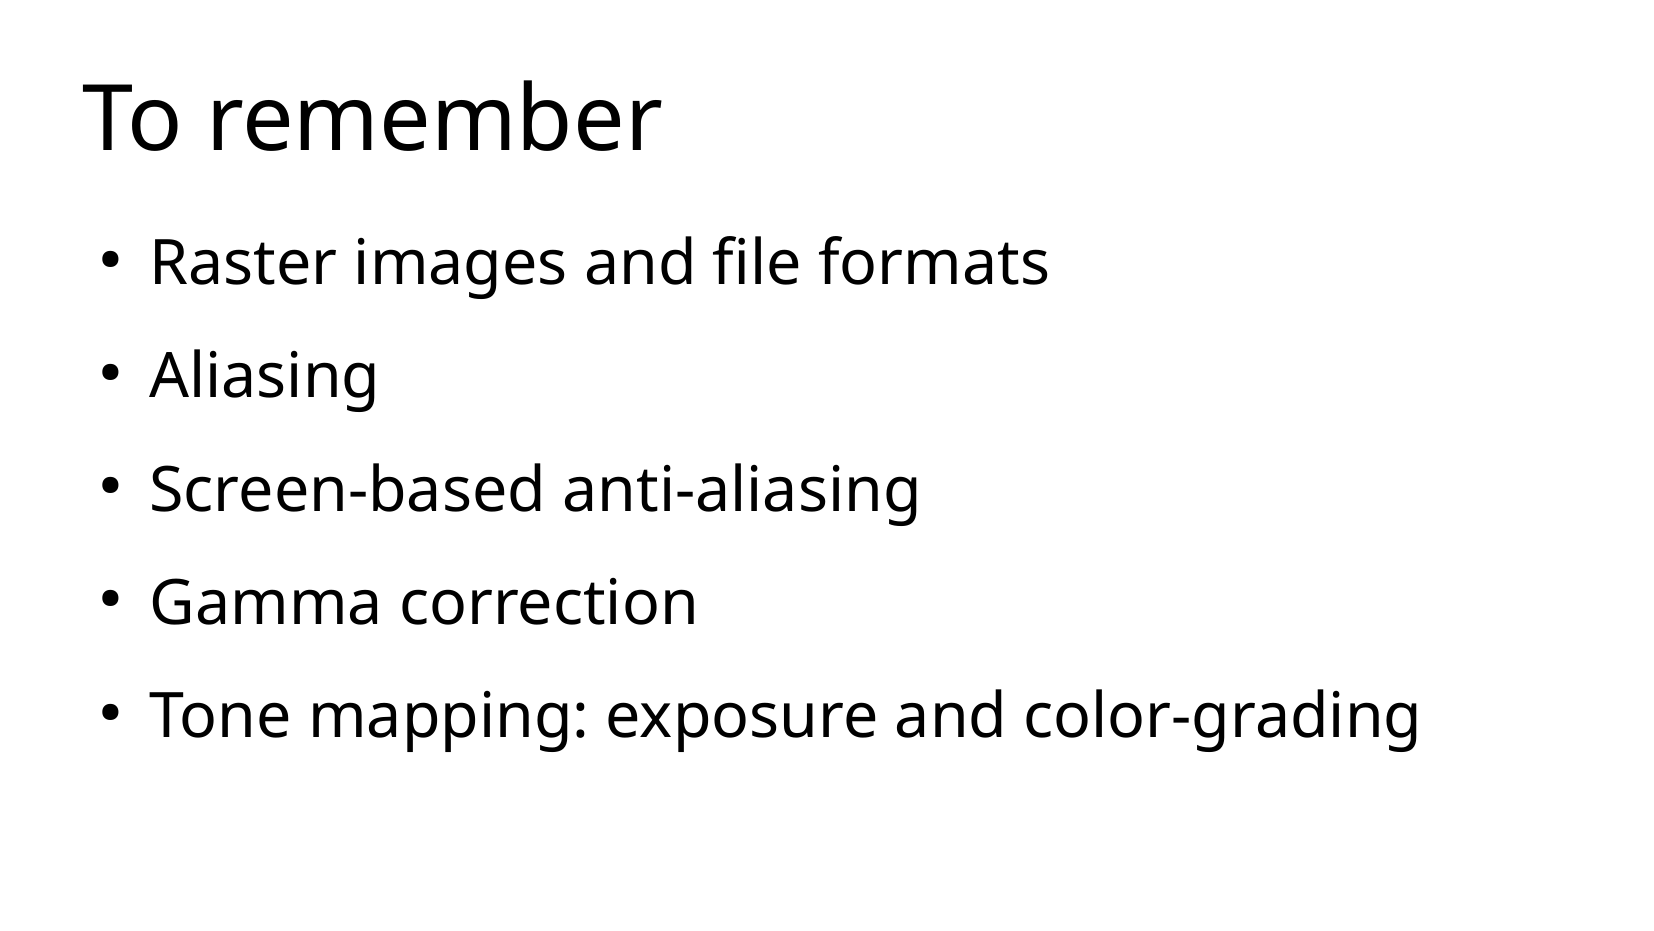

# To remember
Raster images and file formats
Aliasing
Screen-based anti-aliasing
Gamma correction
Tone mapping: exposure and color-grading